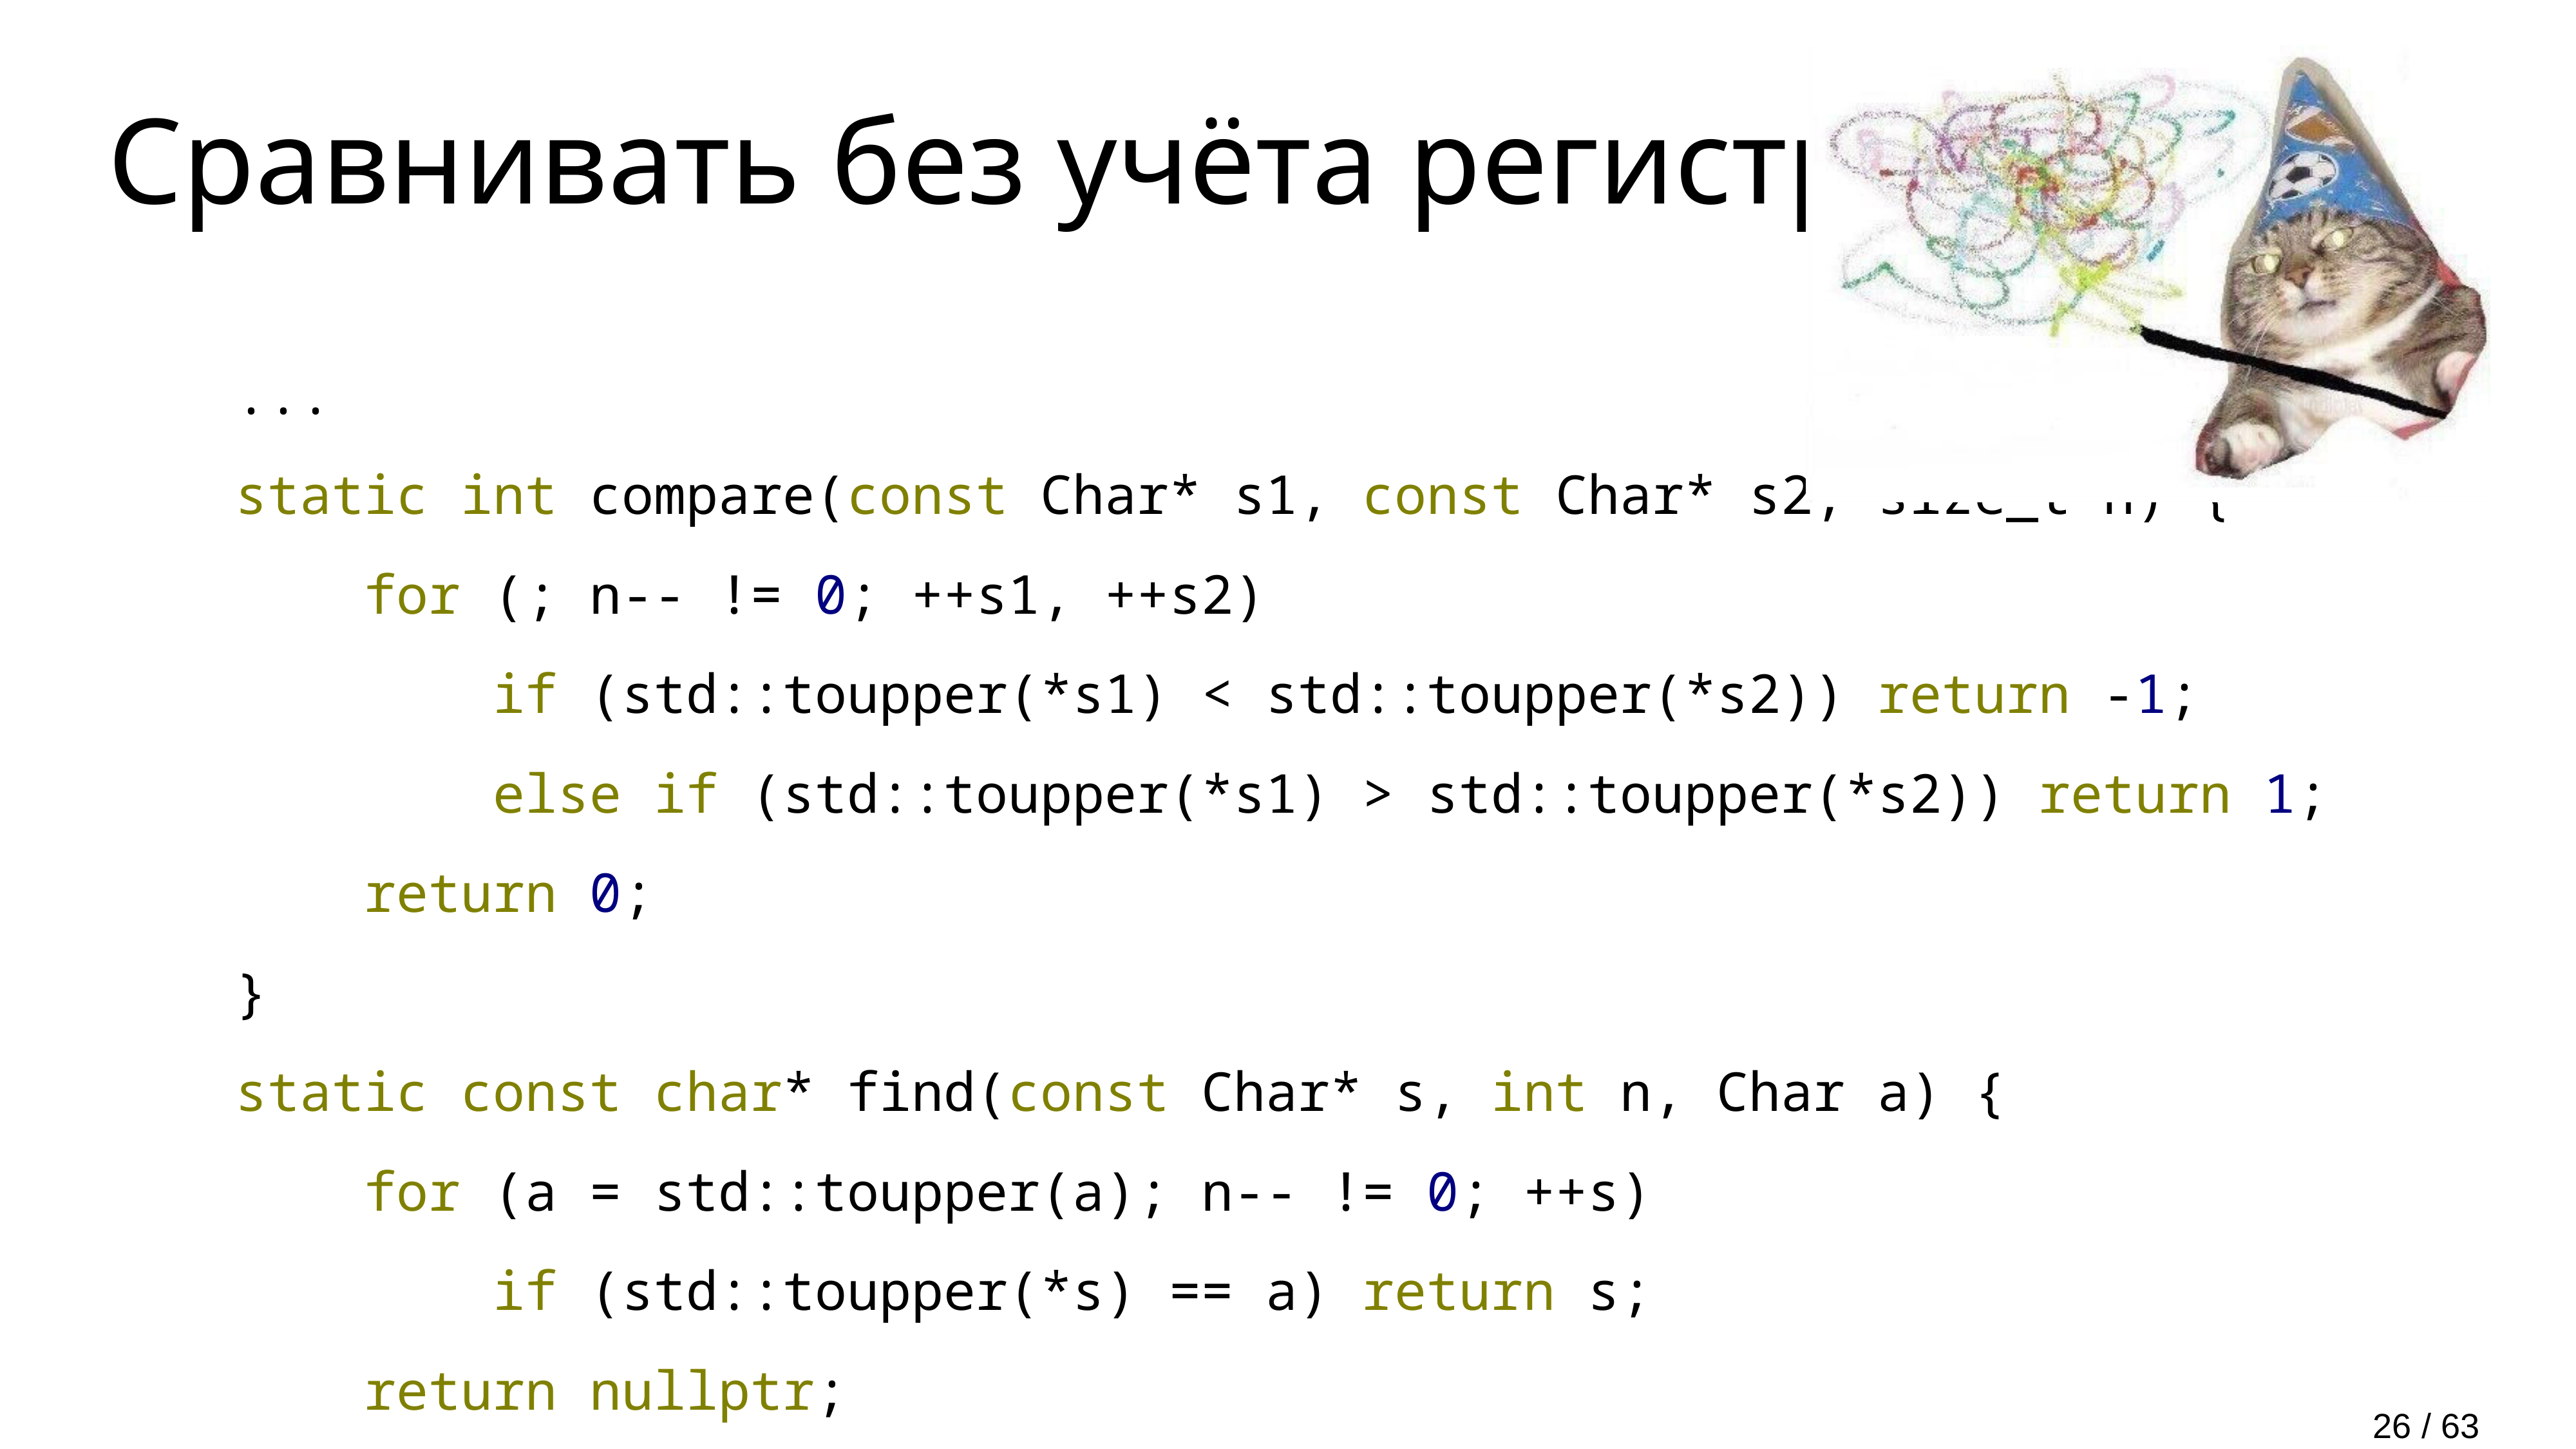

# Сравнивать без учёта регистра
 ...
 static int compare(const Char* s1, const Char* s2, size_t n) {
 for (; n-- != 0; ++s1, ++s2)
 if (std::toupper(*s1) < std::toupper(*s2)) return -1;
 else if (std::toupper(*s1) > std::toupper(*s2)) return 1;
 return 0;
 }
 static const char* find(const Char* s, int n, Char a) {
 for (a = std::toupper(a); n-- != 0; ++s)
 if (std::toupper(*s) == a) return s;
 return nullptr;
 }